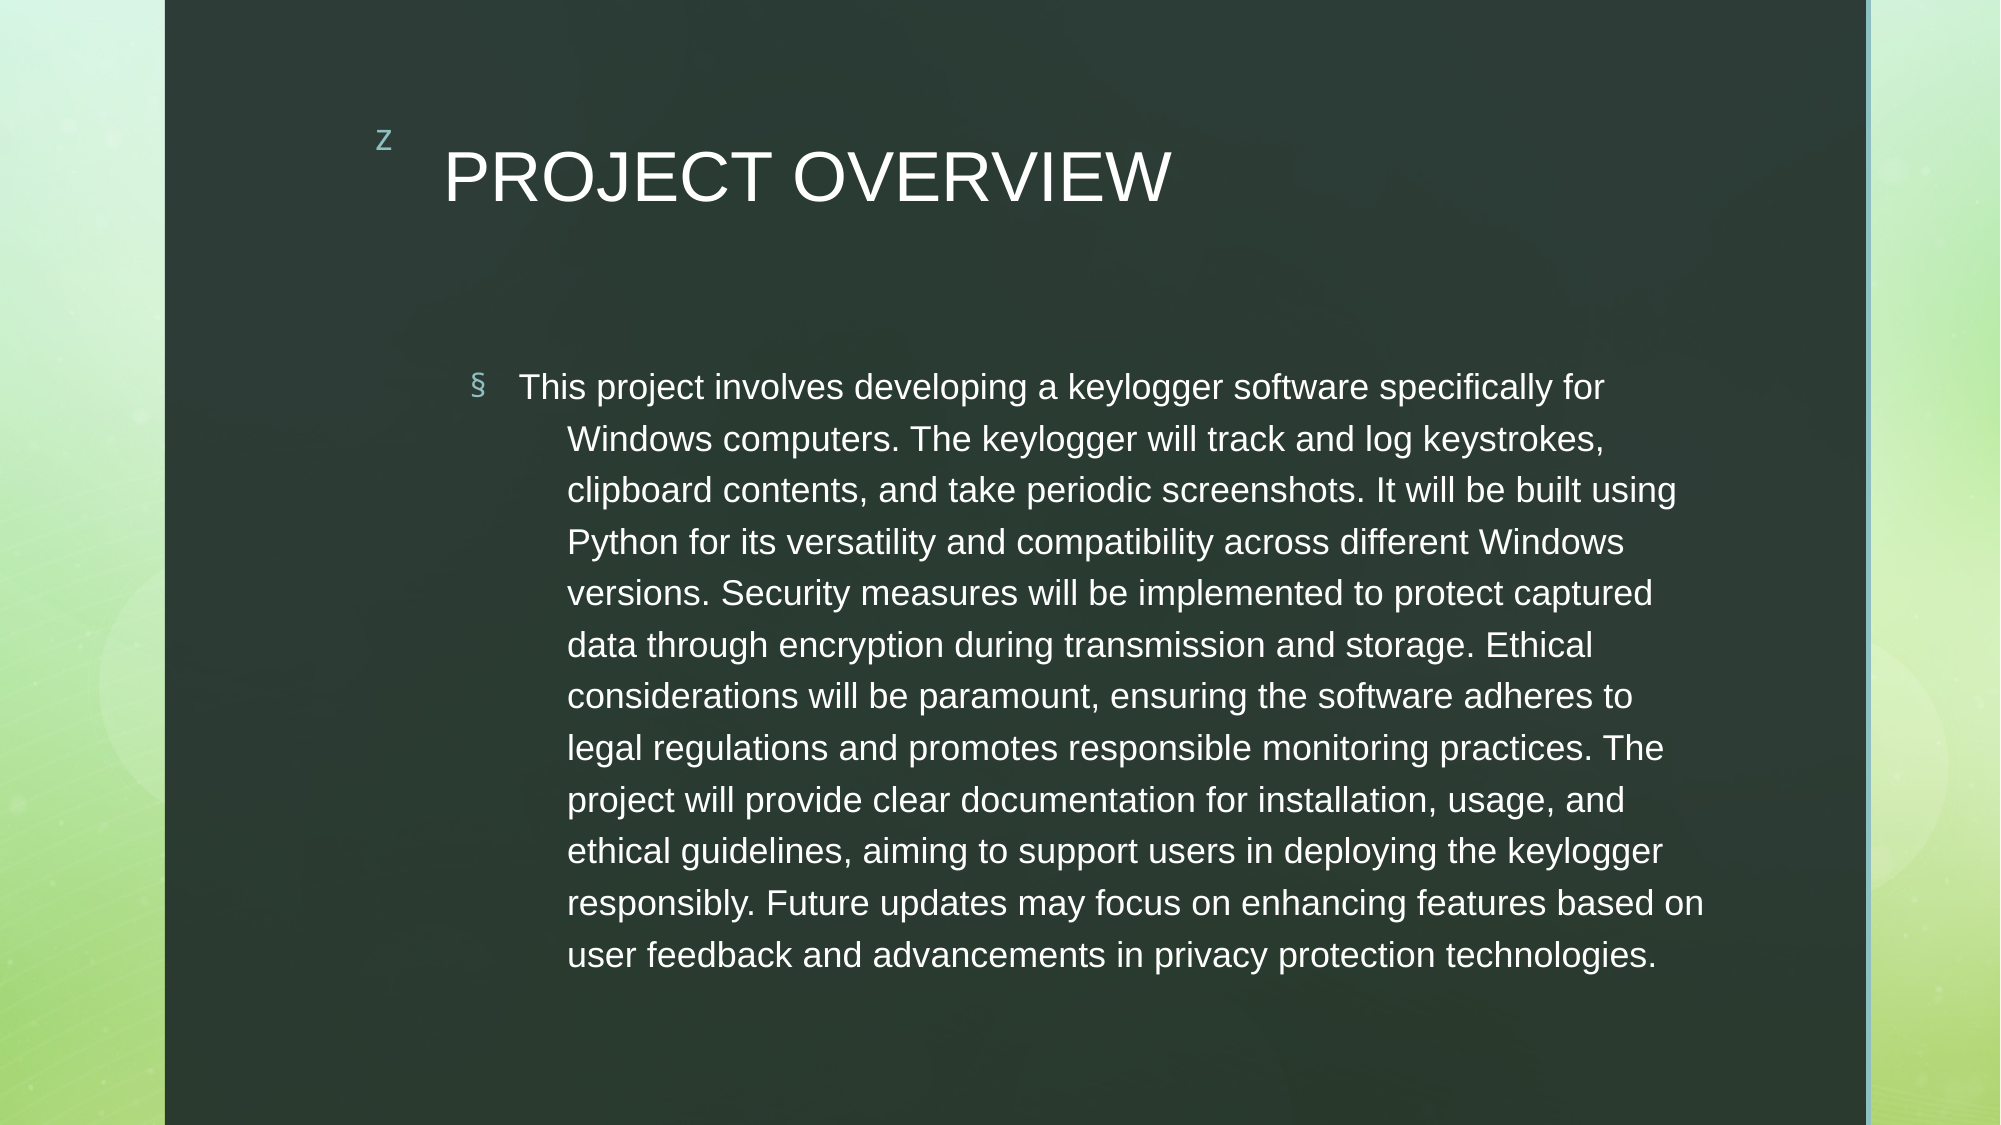

# PROJECT OVERVIEW
This project involves developing a keylogger software specifically for Windows computers. The keylogger will track and log keystrokes, clipboard contents, and take periodic screenshots. It will be built using Python for its versatility and compatibility across different Windows versions. Security measures will be implemented to protect captured data through encryption during transmission and storage. Ethical considerations will be paramount, ensuring the software adheres to legal regulations and promotes responsible monitoring practices. The project will provide clear documentation for installation, usage, and ethical guidelines, aiming to support users in deploying the keylogger responsibly. Future updates may focus on enhancing features based on user feedback and advancements in privacy protection technologies.